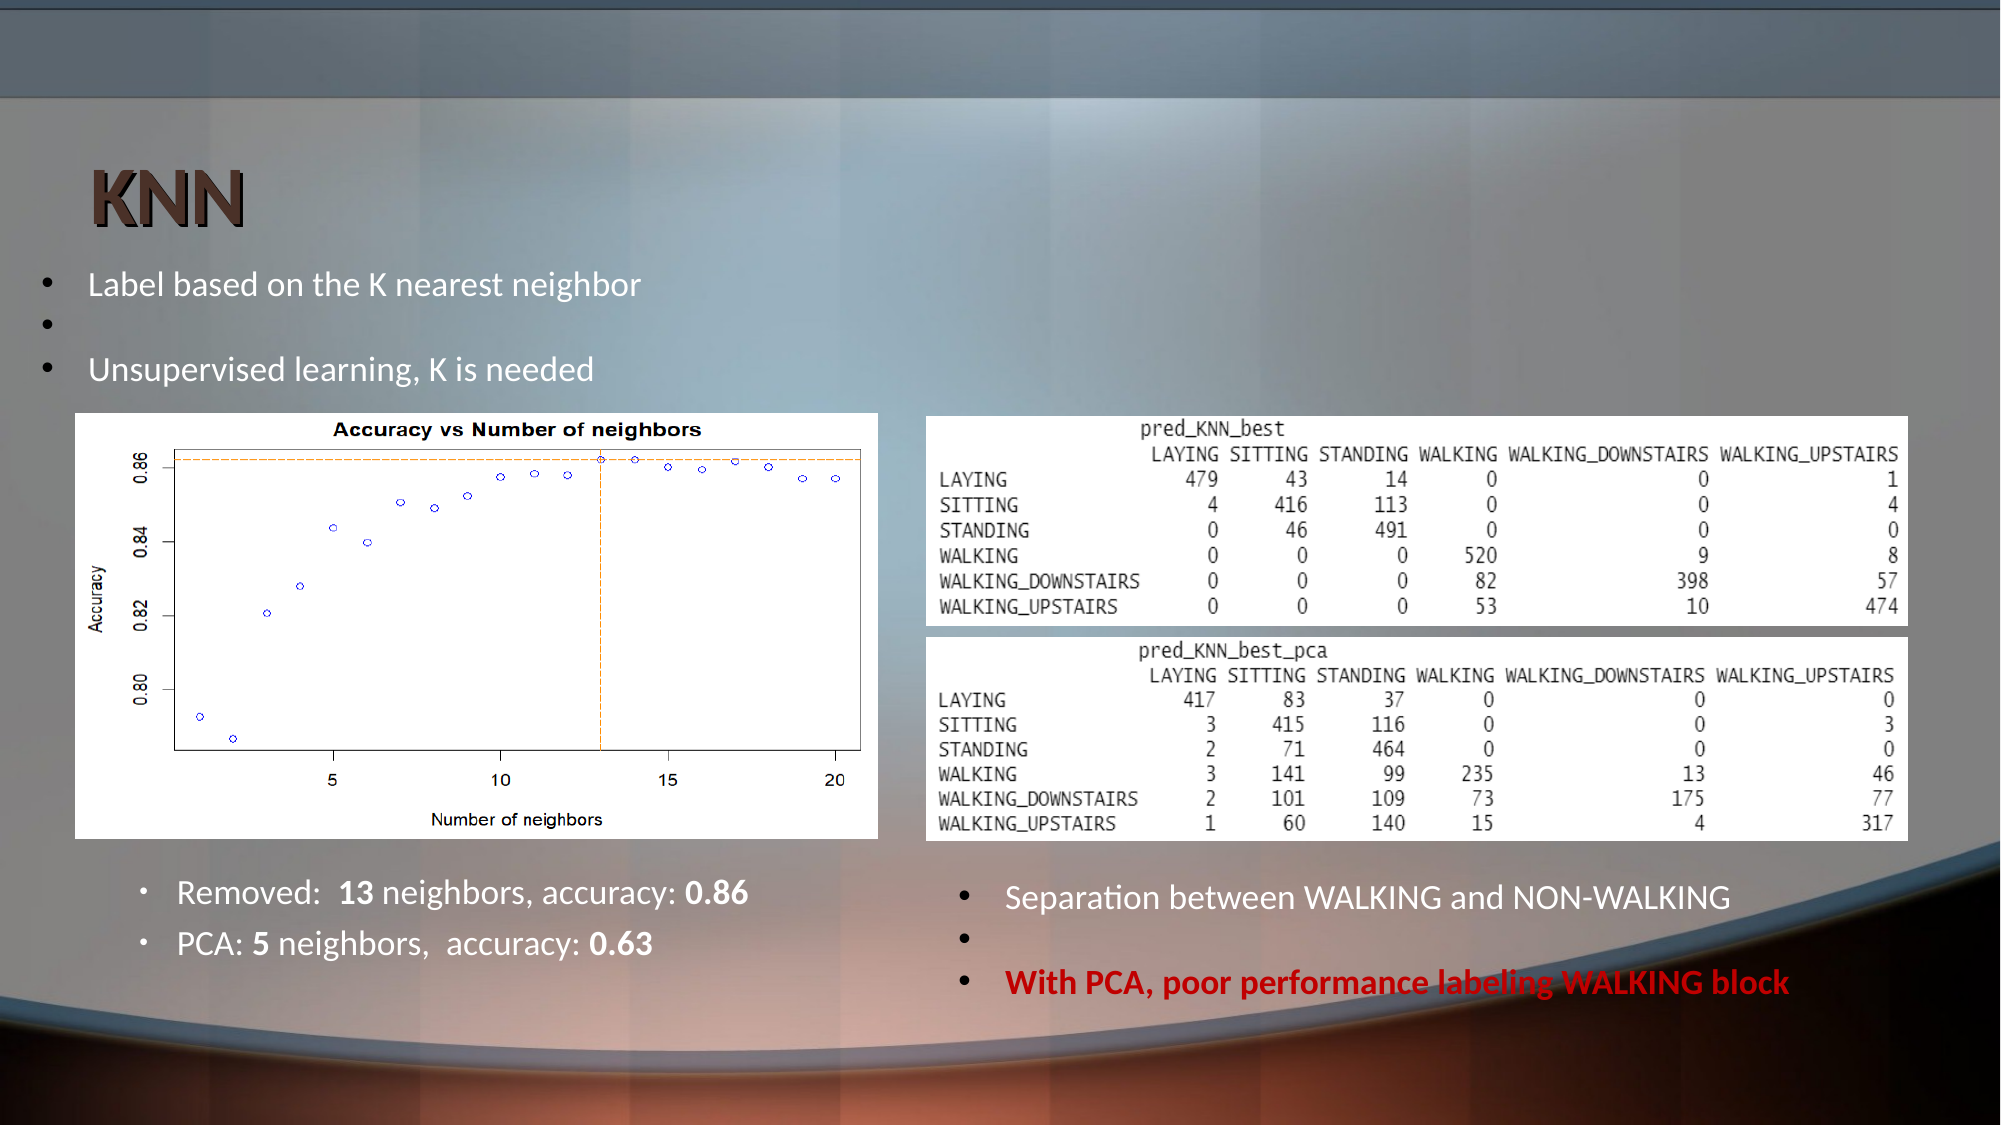

# KNN
Label based on the K nearest neighbor
Unsupervised learning, K is needed
Removed: 13 neighbors, accuracy: 0.86
PCA: 5 neighbors, accuracy: 0.63
Separation between WALKING and NON-WALKING
With PCA, poor performance labeling WALKING block